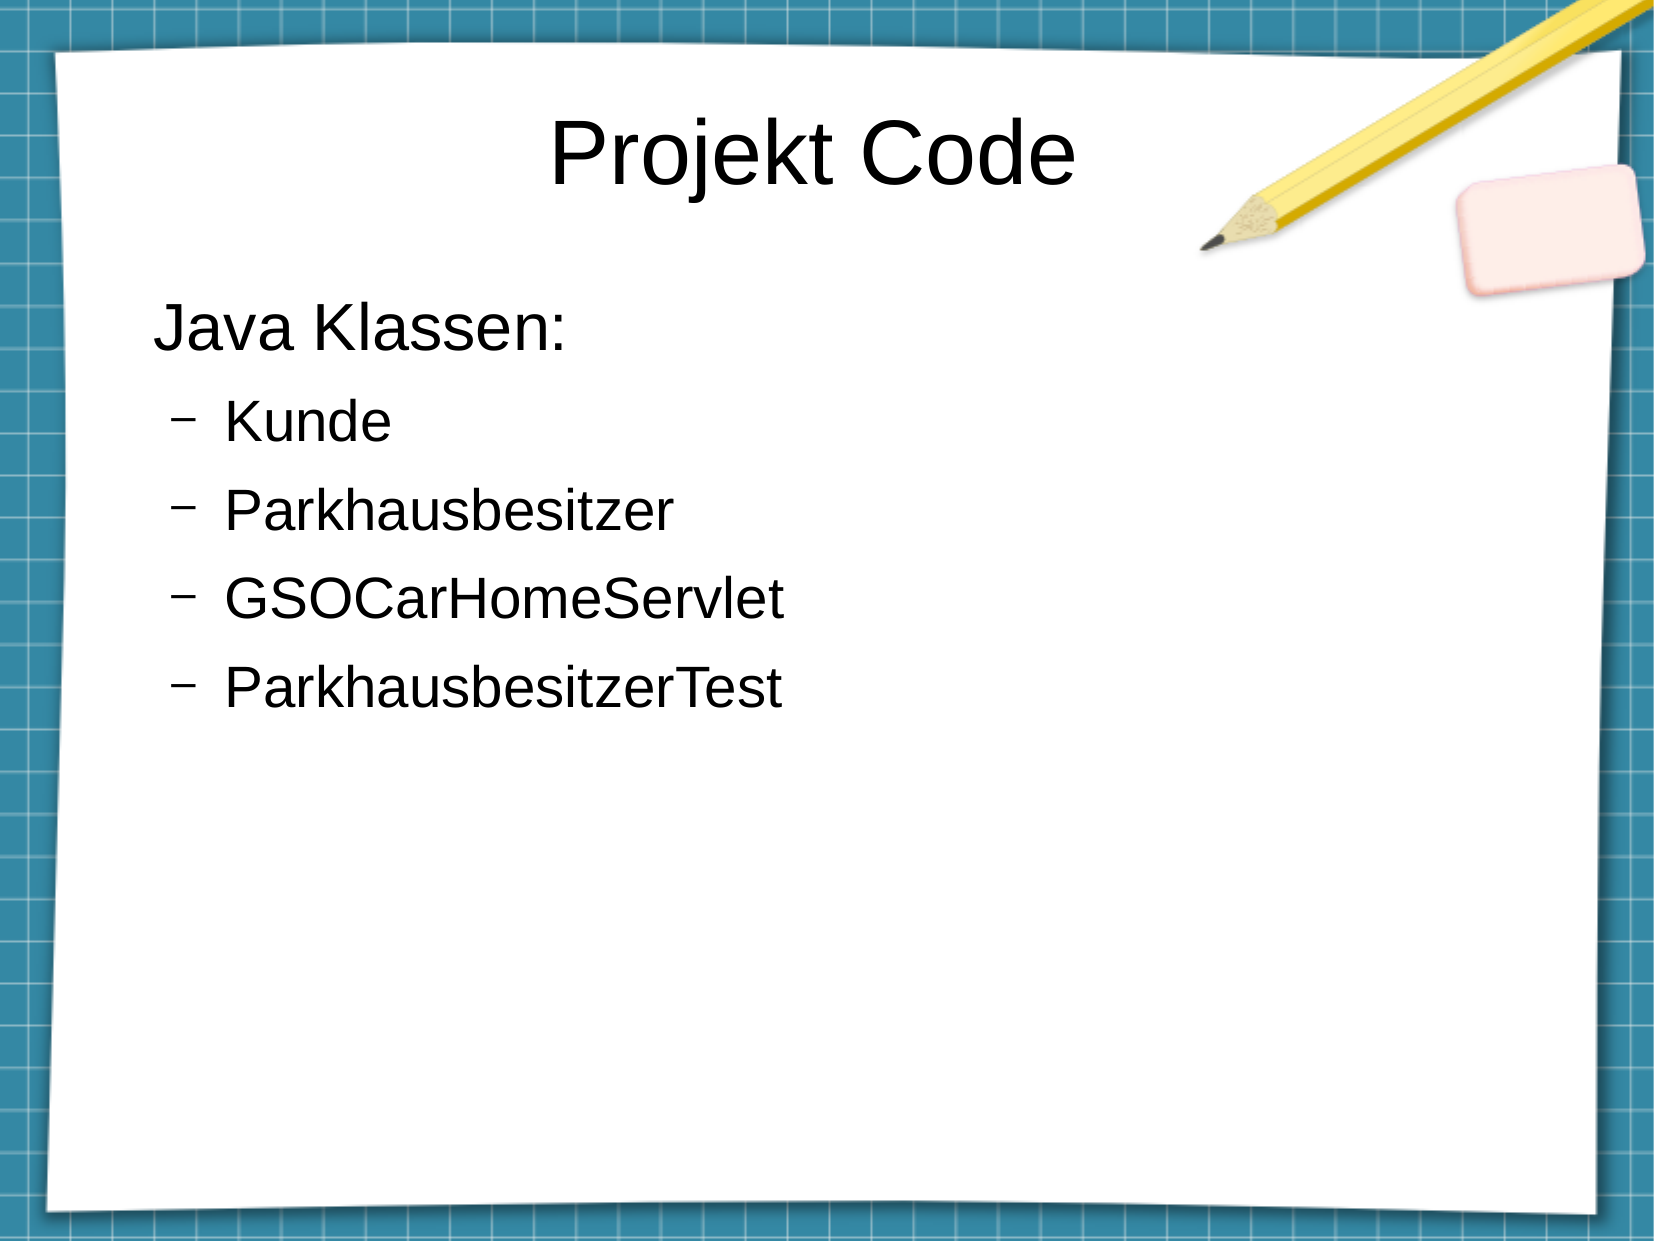

# Projekt Code
Java Klassen:
Kunde
Parkhausbesitzer
GSOCarHomeServlet
ParkhausbesitzerTest